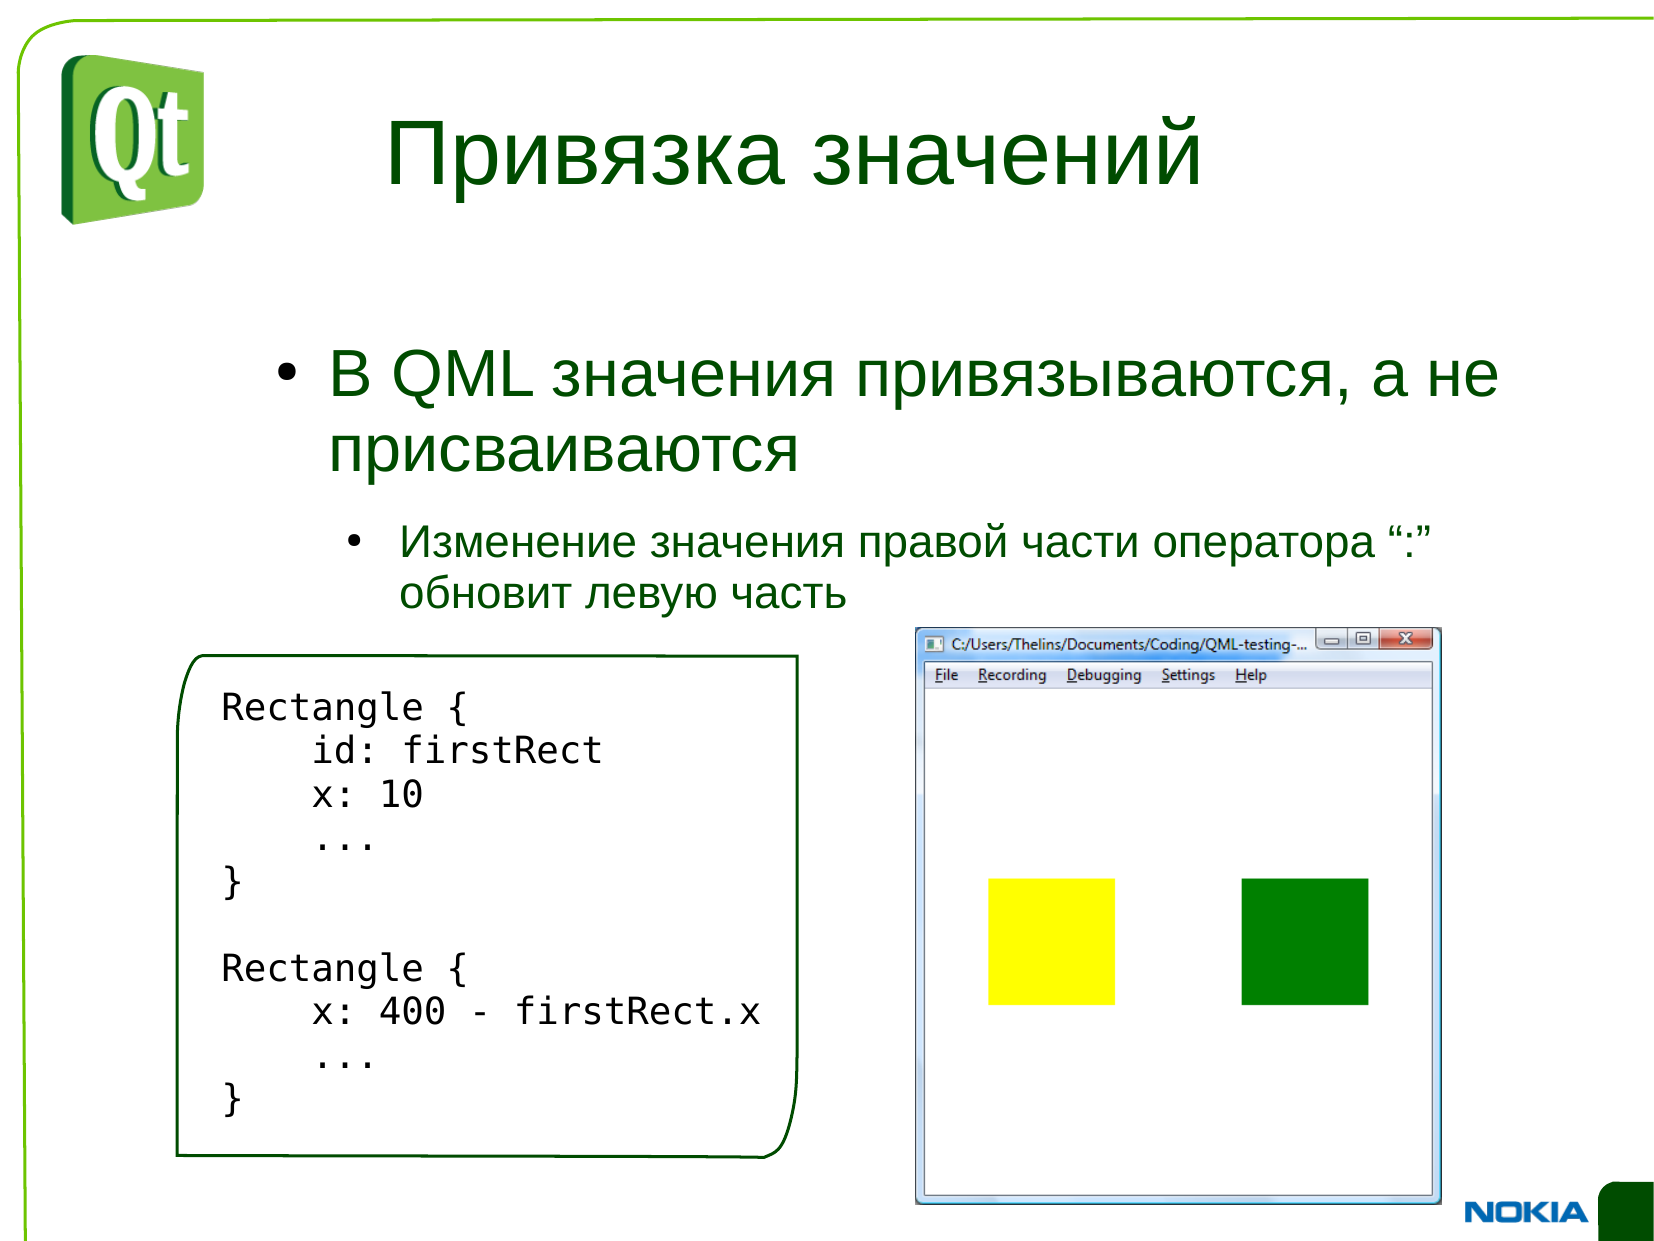

# Привязка значений
В QML значения привязываются, а не присваиваются
Изменение значения правой части оператора “:” обновит левую часть
Rectangle {
 id: firstRect
 x: 10
 ...
}
Rectangle {
 x: 400 - firstRect.x
 ...
}